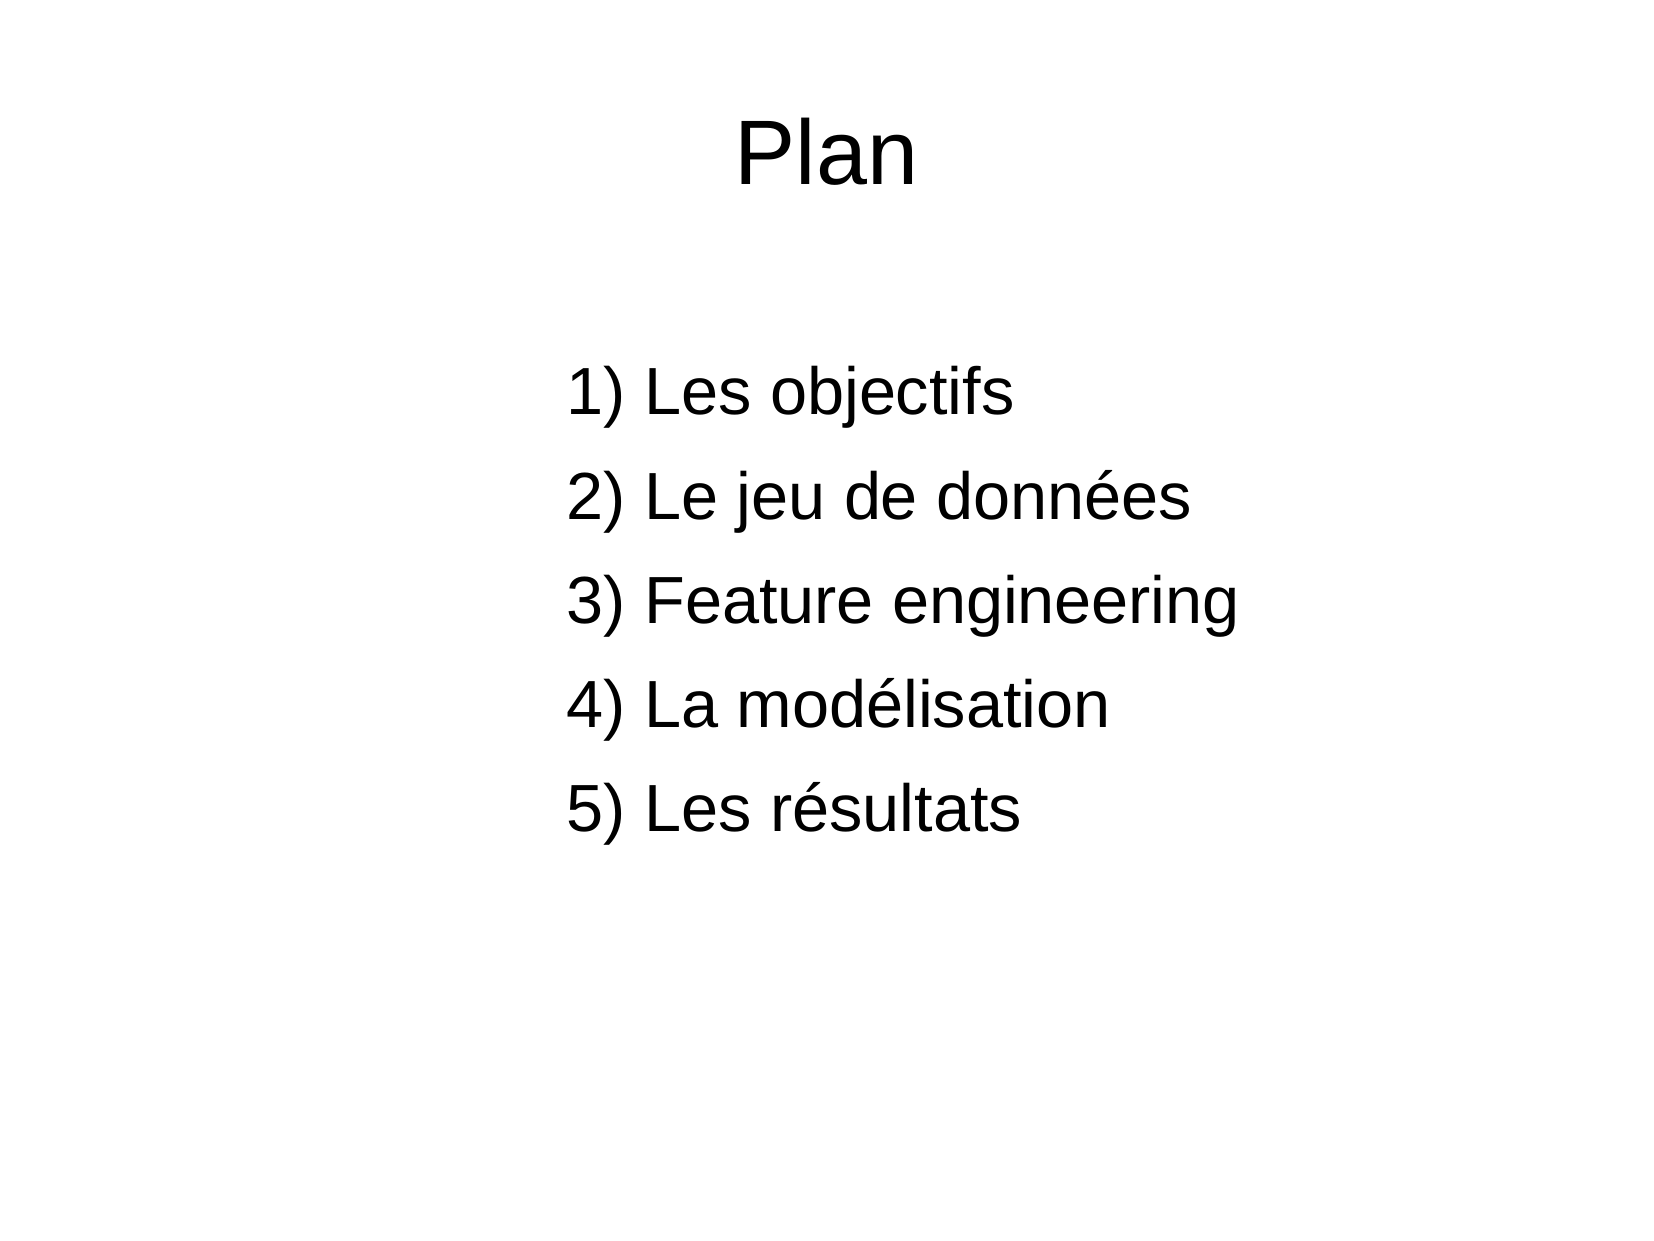

# Plan
1) Les objectifs
2) Le jeu de données
3) Feature engineering
4) La modélisation
5) Les résultats